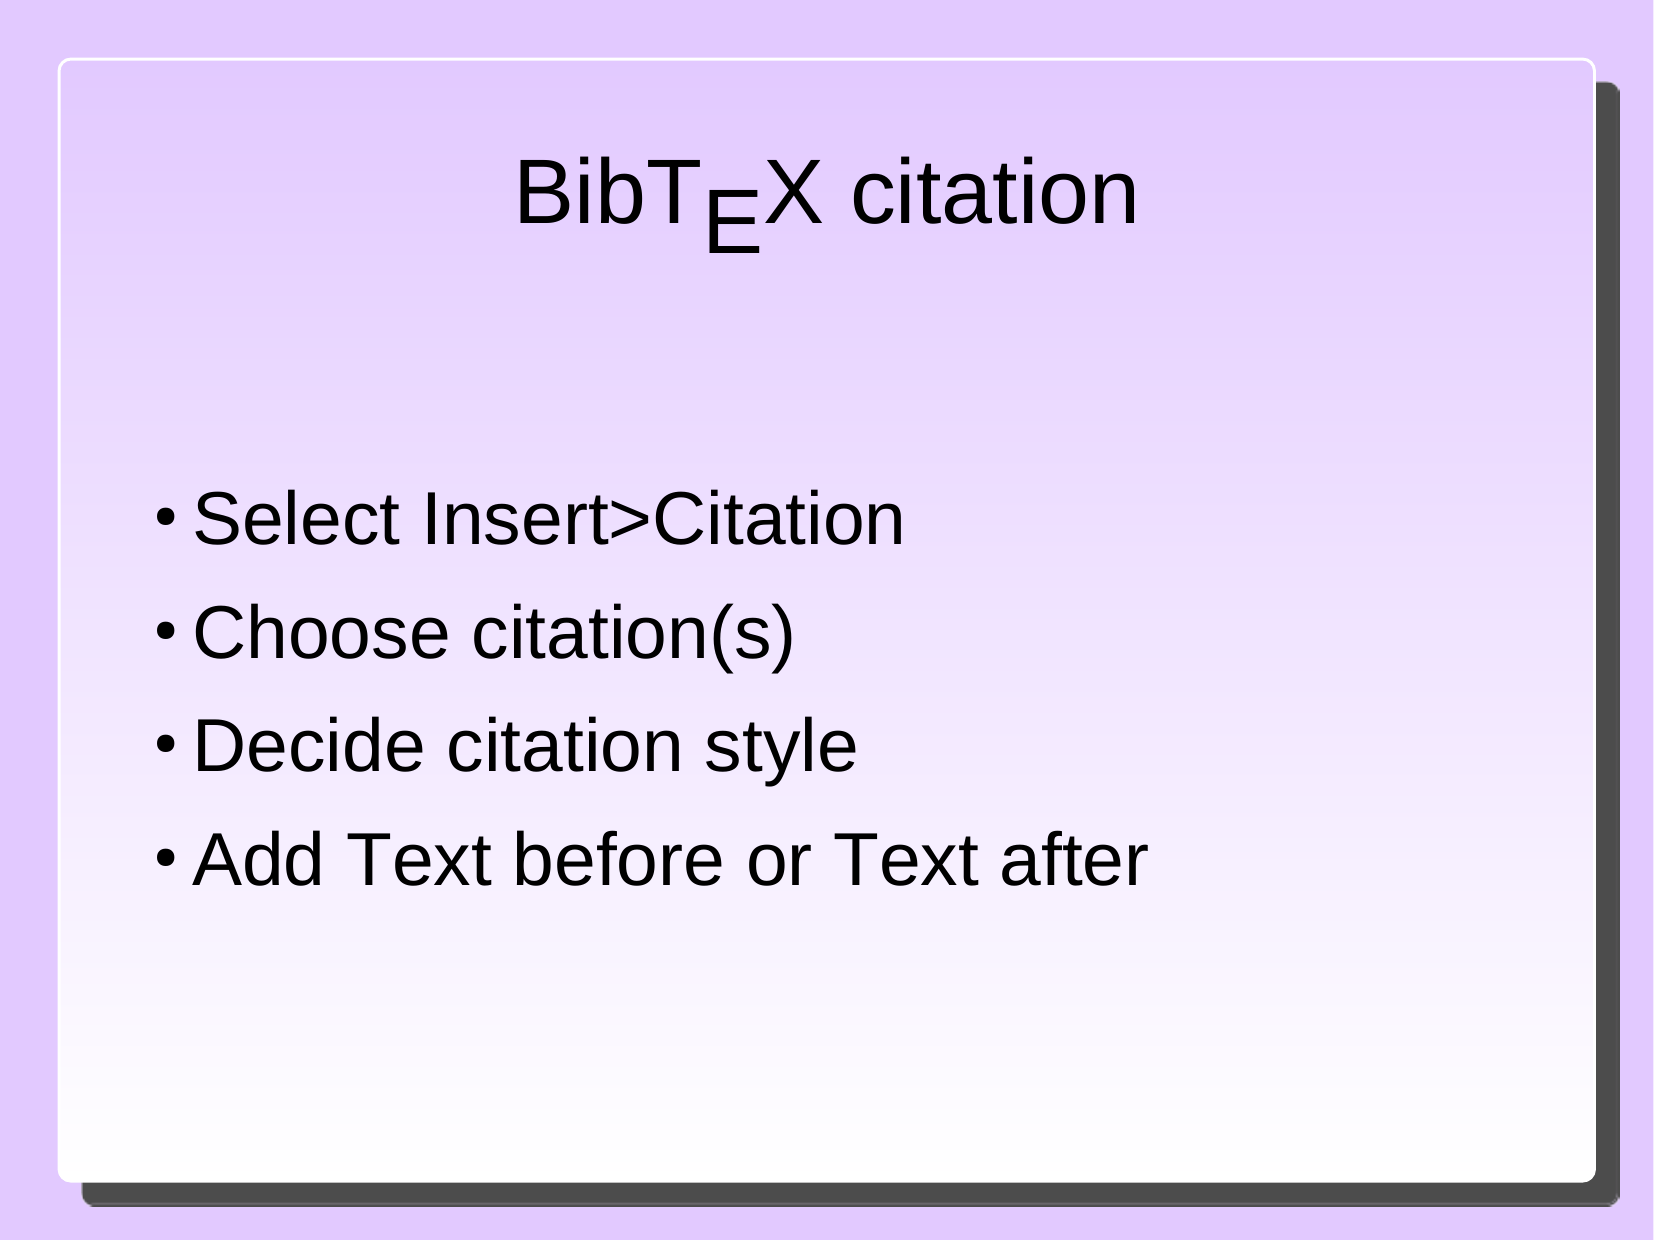

# BibTEX citation
Select Insert>Citation
Choose citation(s)
Decide citation style
Add Text before or Text after